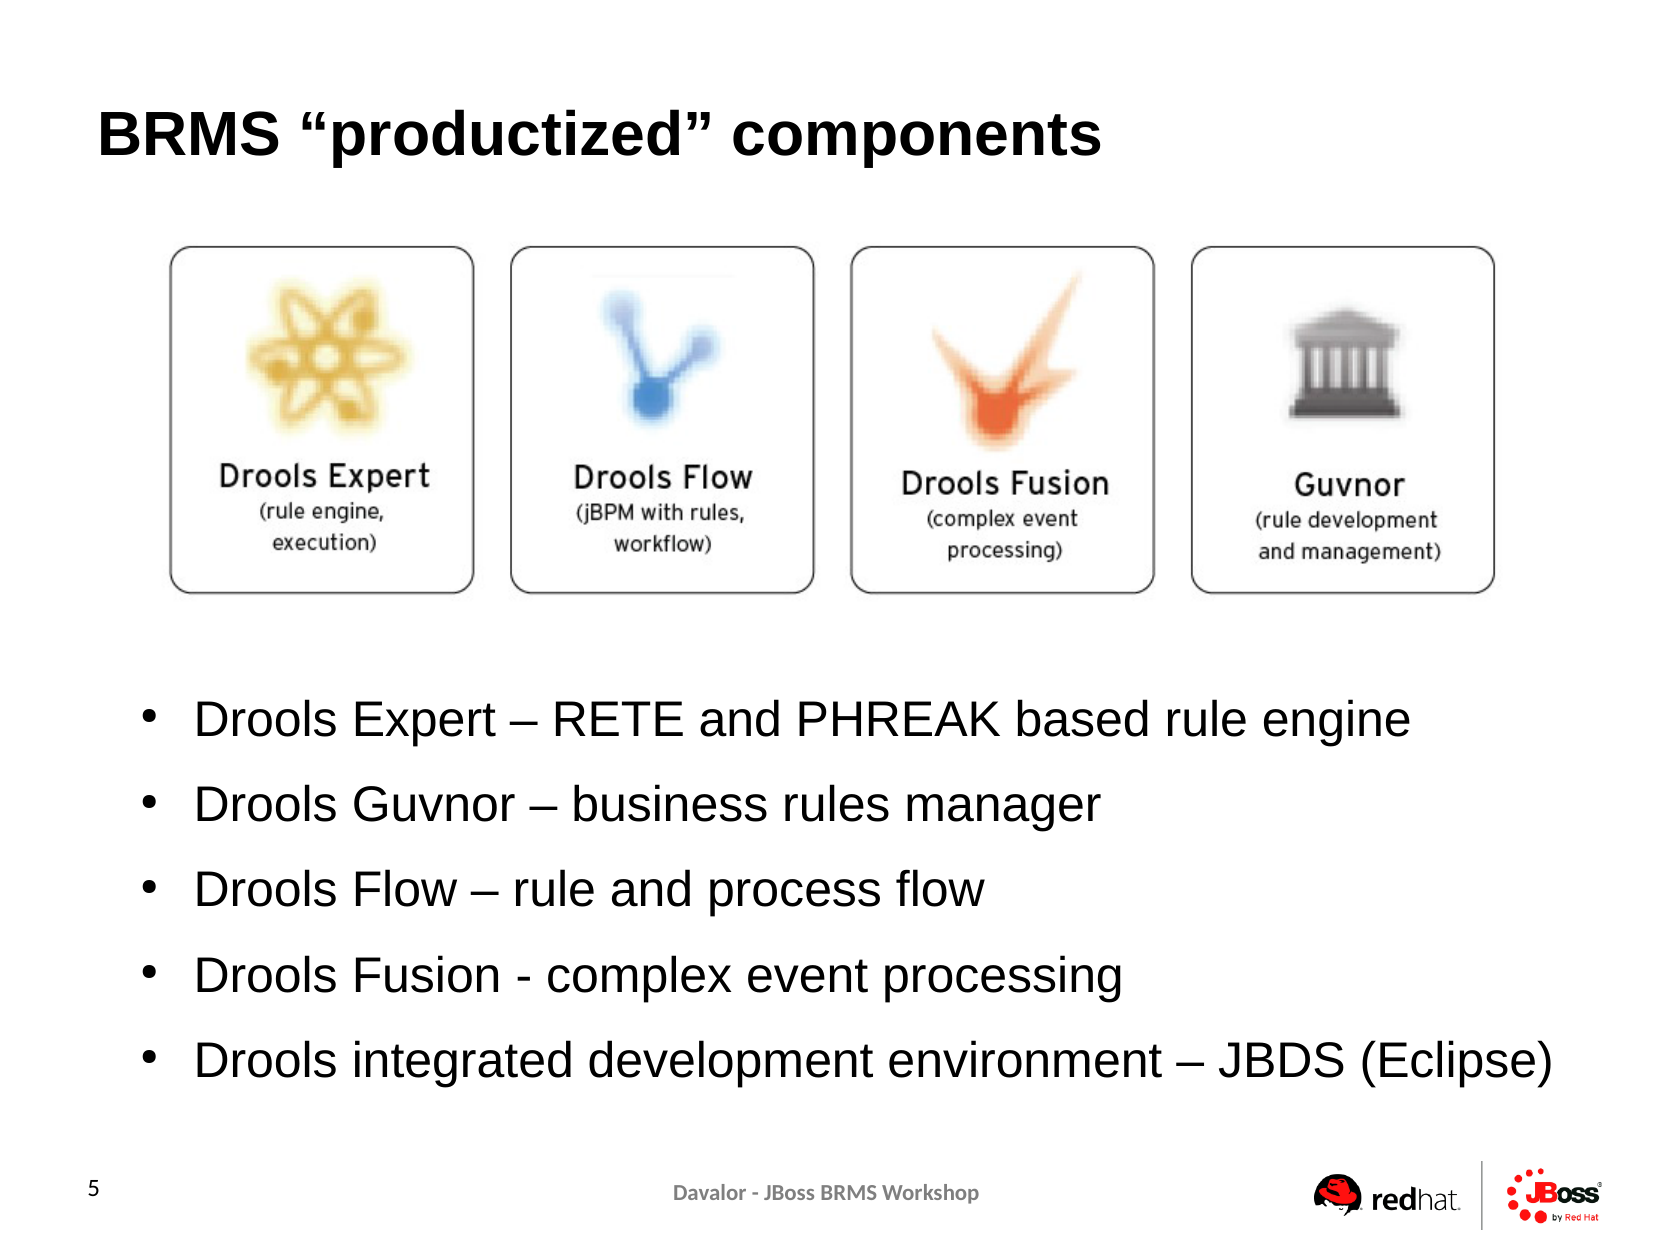

# BRMS “productized” components
Drools Expert – RETE and PHREAK based rule engine
Drools Guvnor – business rules manager
Drools Flow – rule and process flow
Drools Fusion - complex event processing
Drools integrated development environment – JBDS (Eclipse)